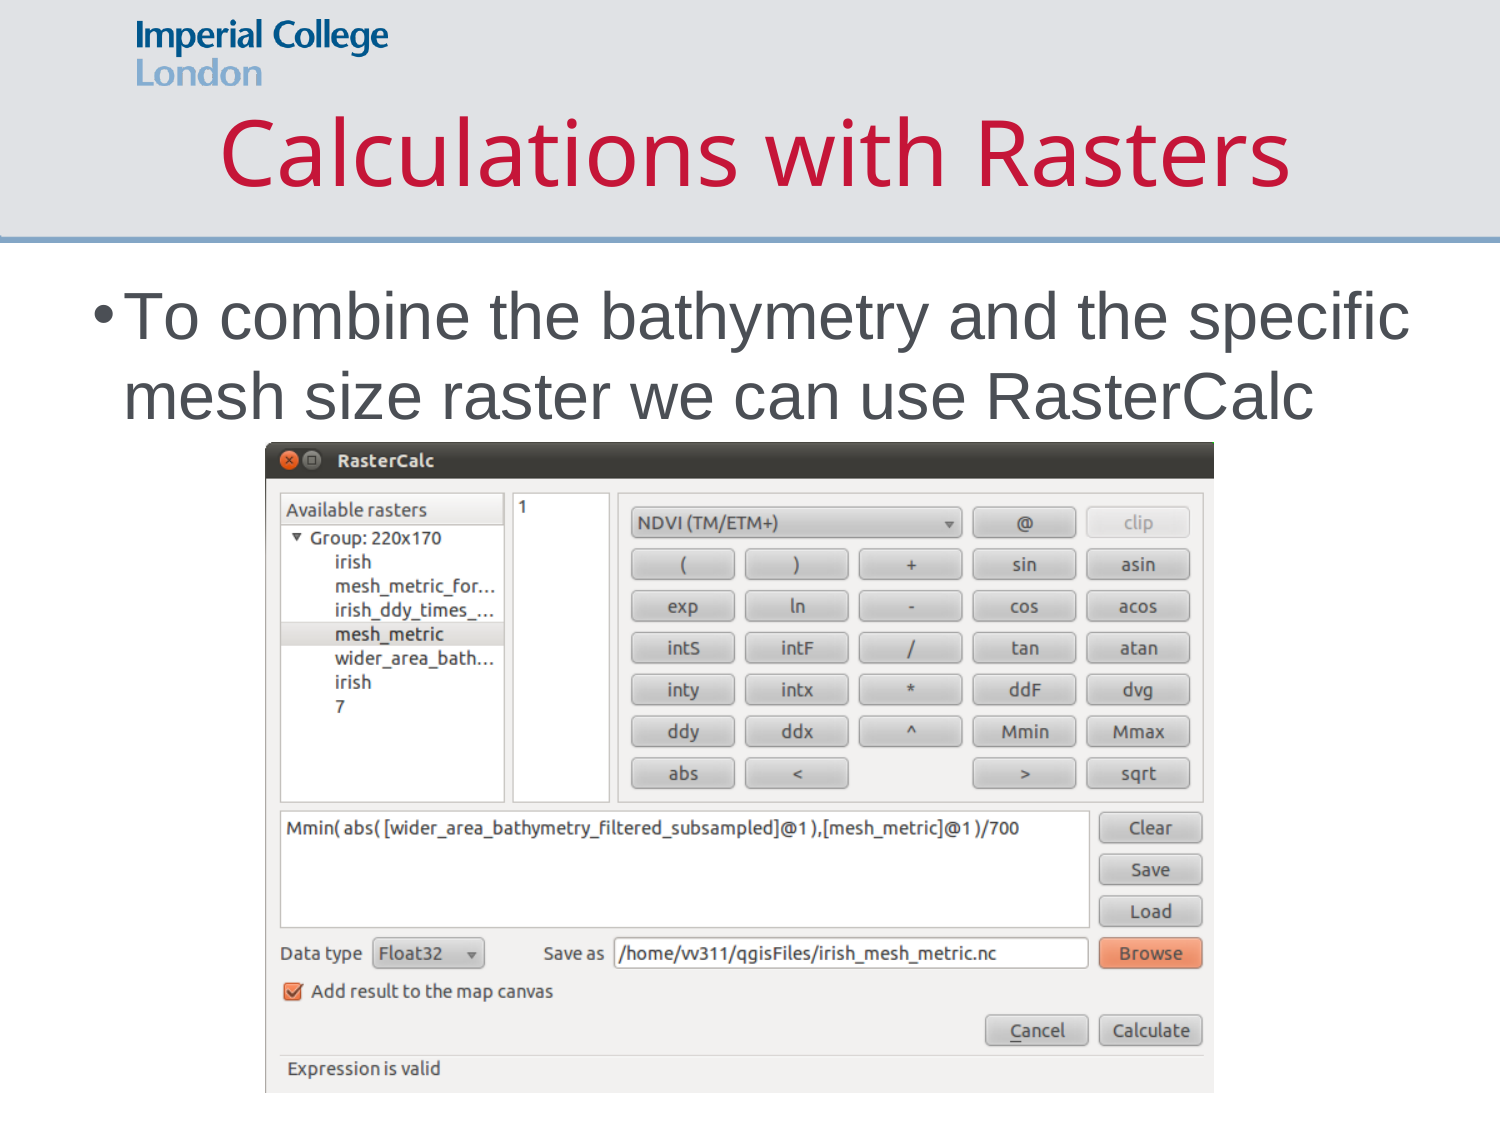

# Calculations with Rasters
To combine the bathymetry and the specific mesh size raster we can use RasterCalc